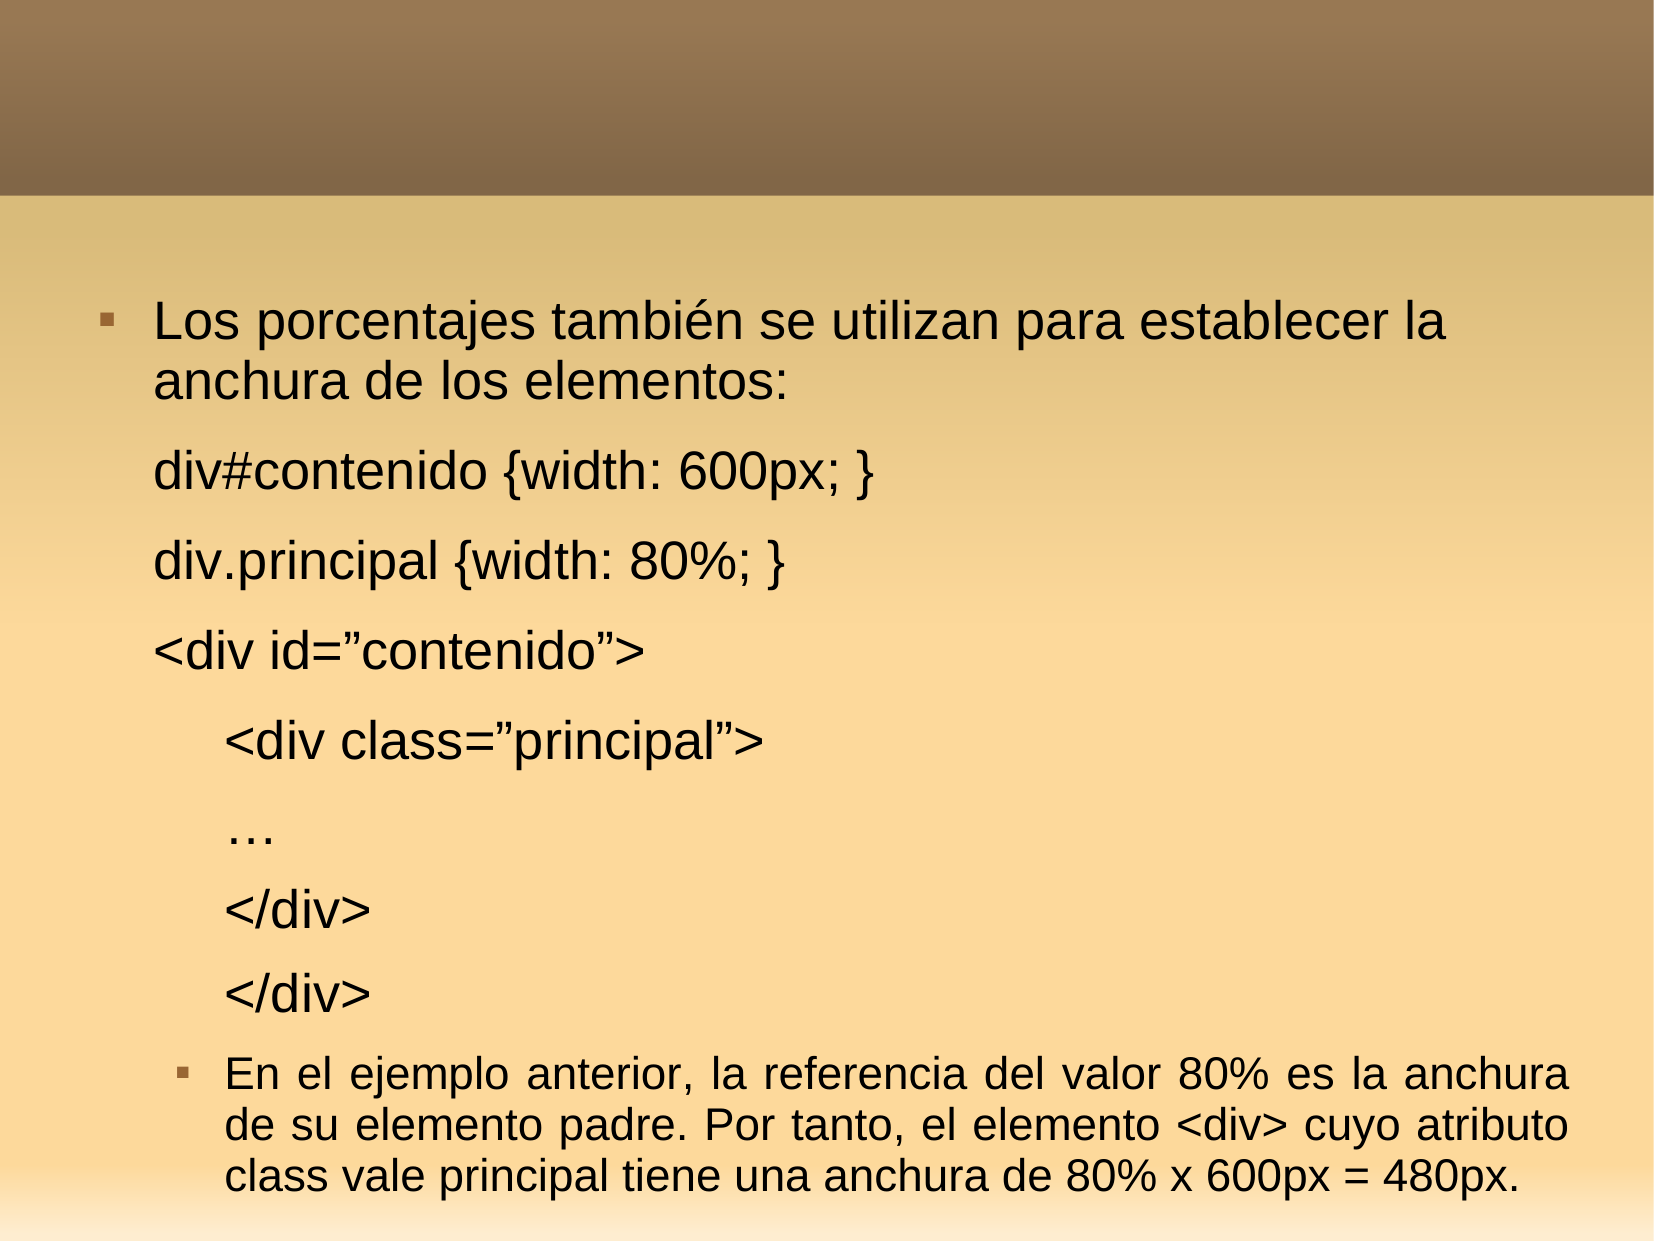

#
Los porcentajes también se utilizan para establecer la anchura de los elementos:
div#contenido {width: 600px; }
div.principal {width: 80%; }
<div id=”contenido”>
<div class=”principal”>
…
</div>
</div>
En el ejemplo anterior, la referencia del valor 80% es la anchura de su elemento padre. Por tanto, el elemento <div> cuyo atributo class vale principal tiene una anchura de 80% x 600px = 480px.